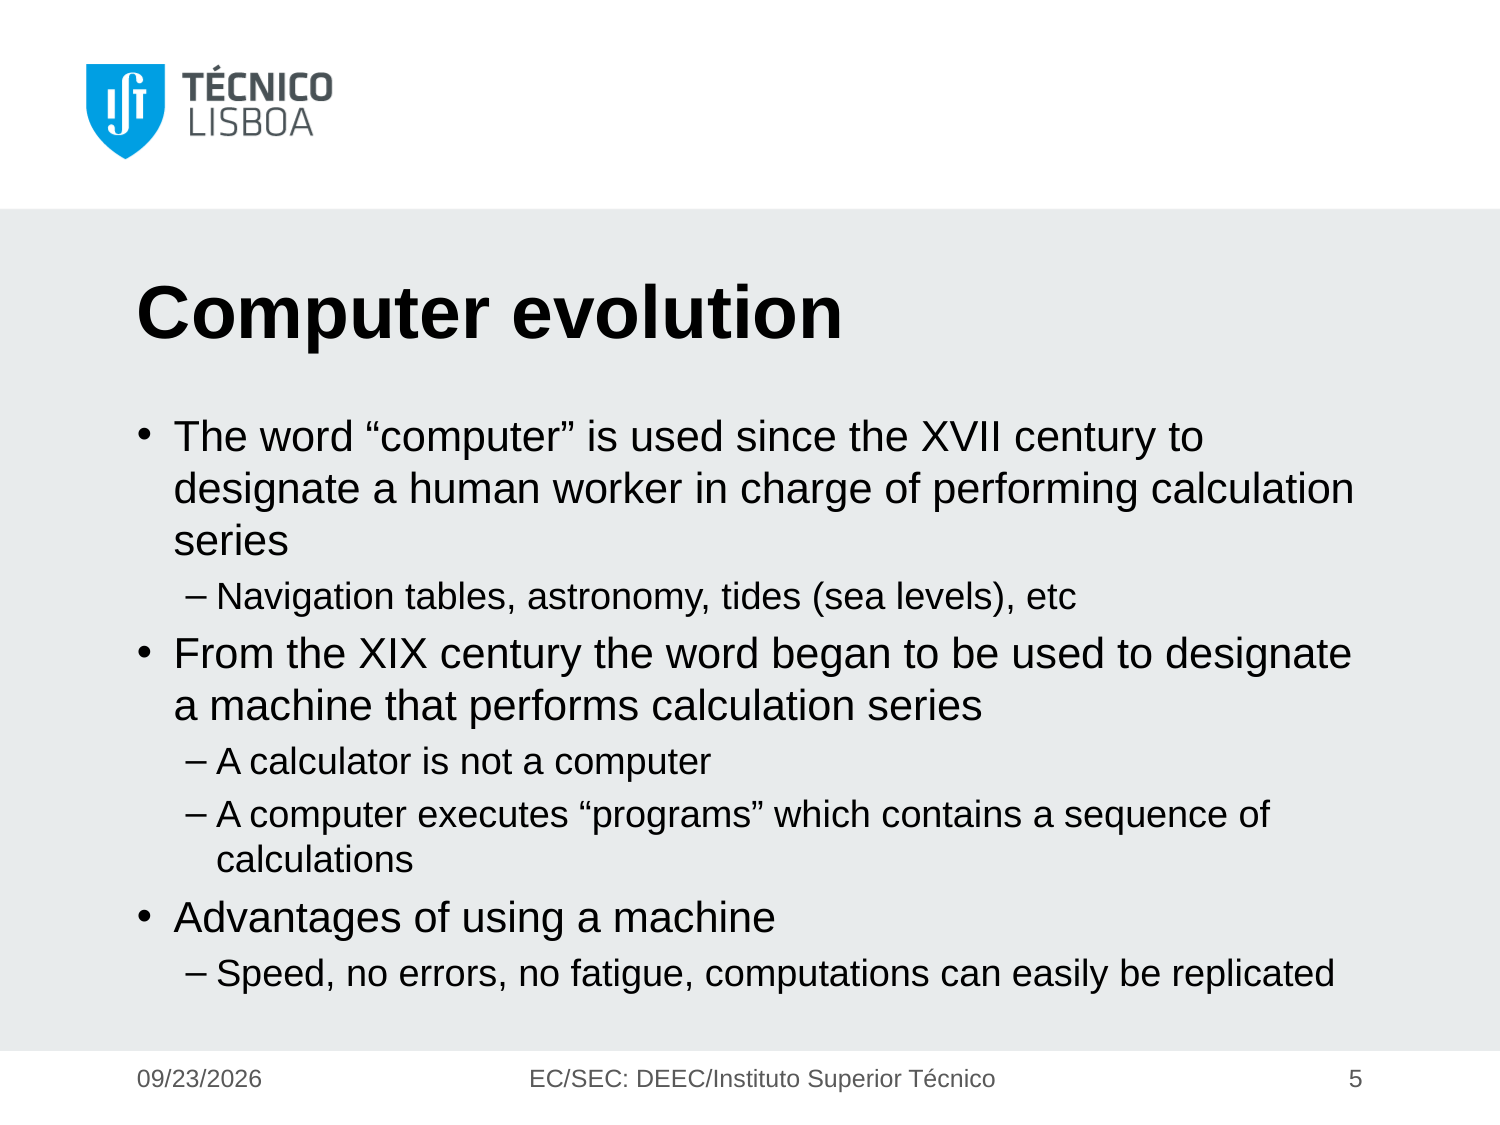

# Computer evolution
The word “computer” is used since the XVII century to designate a human worker in charge of performing calculation series
Navigation tables, astronomy, tides (sea levels), etc
From the XIX century the word began to be used to designate a machine that performs calculation series
A calculator is not a computer
A computer executes “programs” which contains a sequence of calculations
Advantages of using a machine
Speed, no errors, no fatigue, computations can easily be replicated
EC/SEC: DEEC/Instituto Superior Técnico